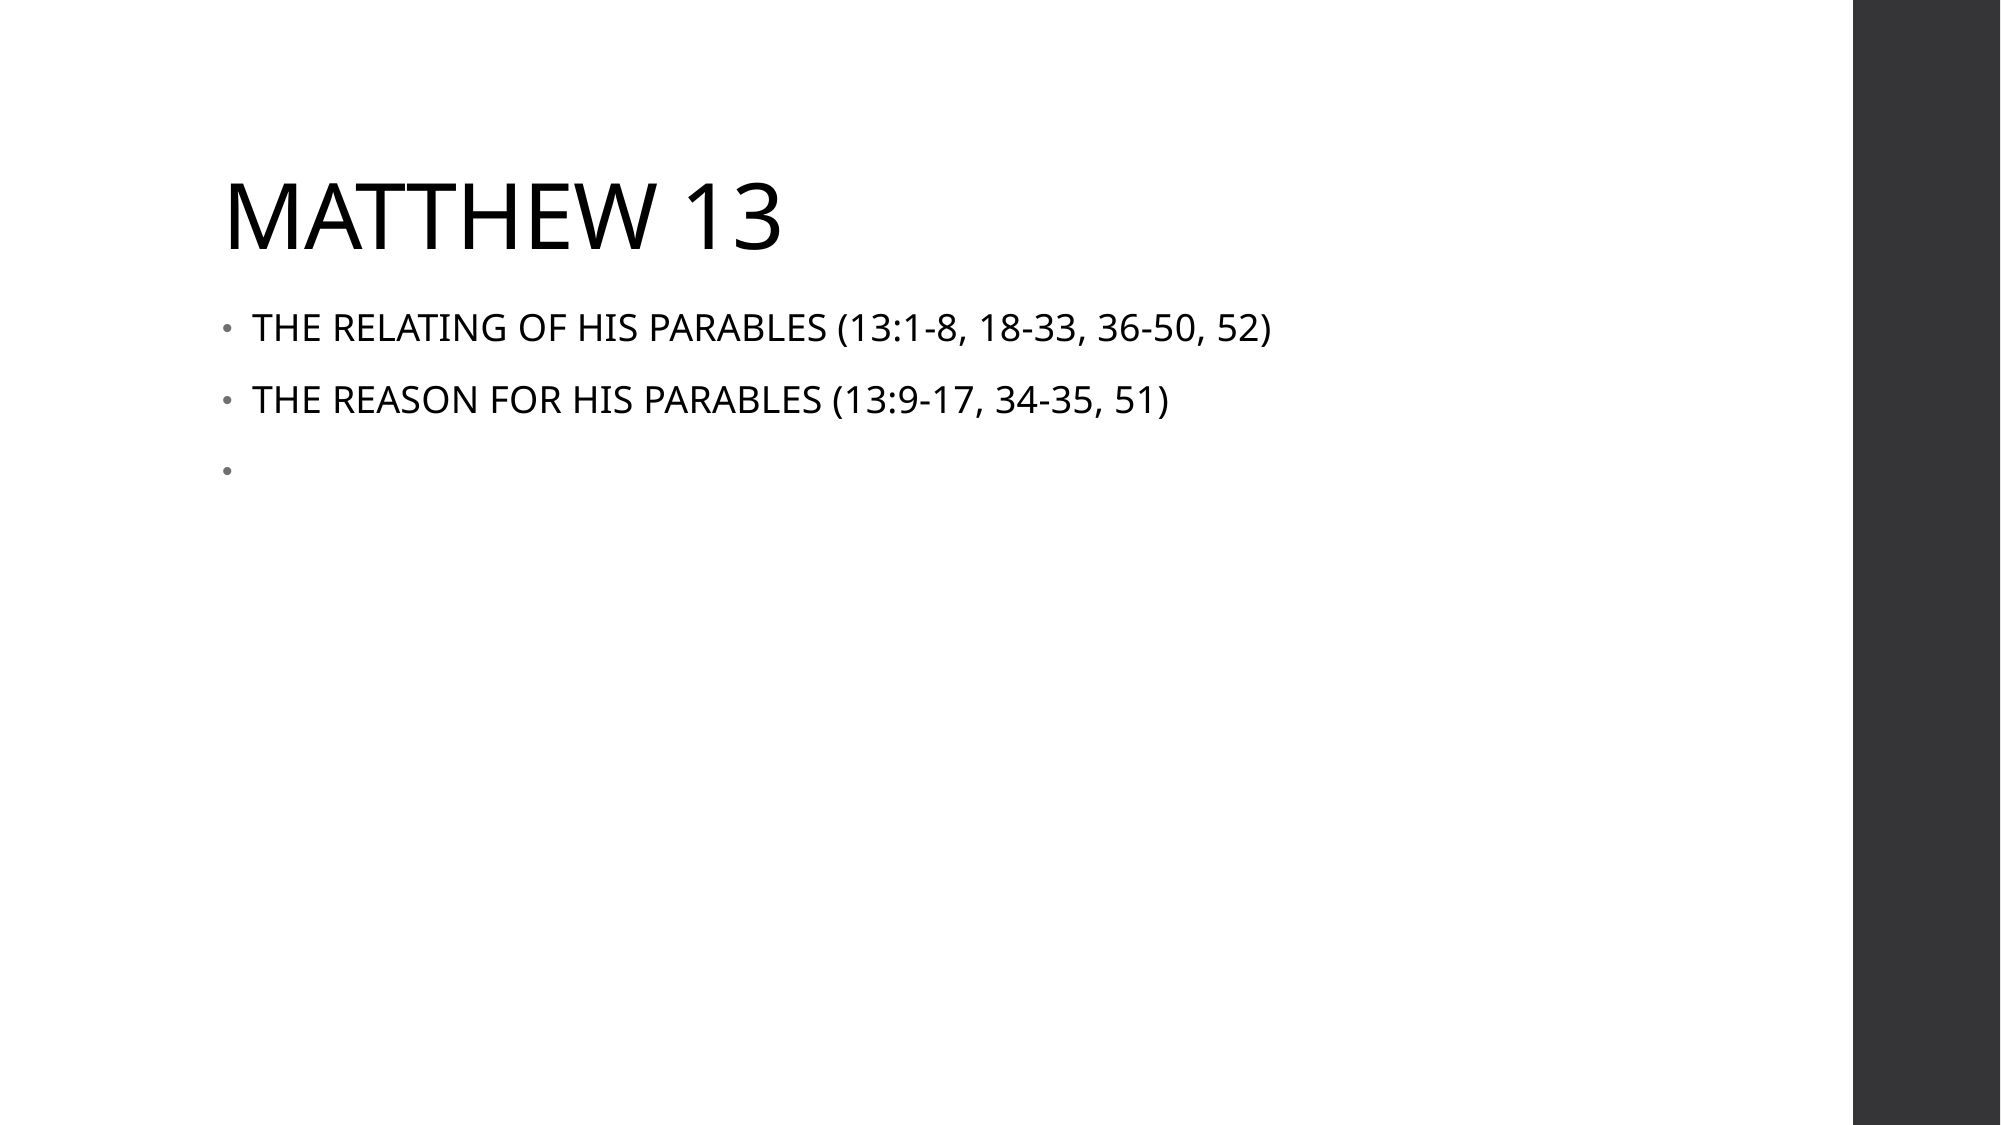

# MATTHEW 13
THE RELATING OF HIS PARABLES (13:1-8, 18-33, 36-50, 52)
THE REASON FOR HIS PARABLES (13:9-17, 34-35, 51)